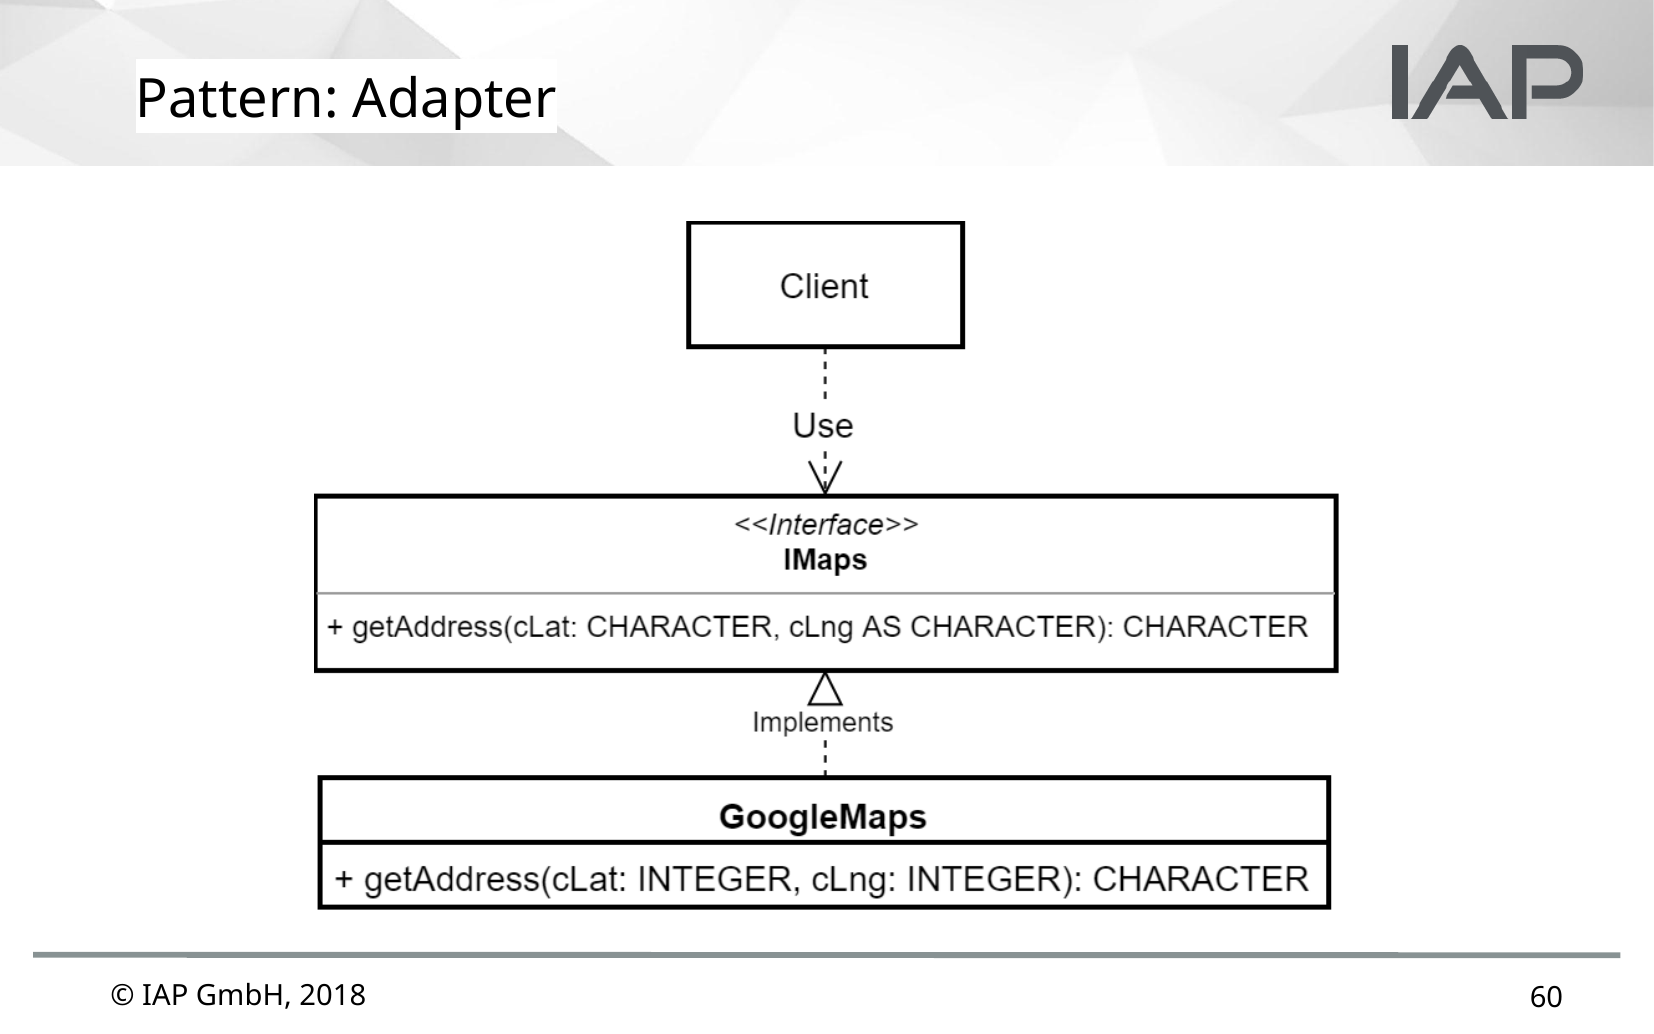

# Pattern: Adapter
© IAP GmbH, 2018
60